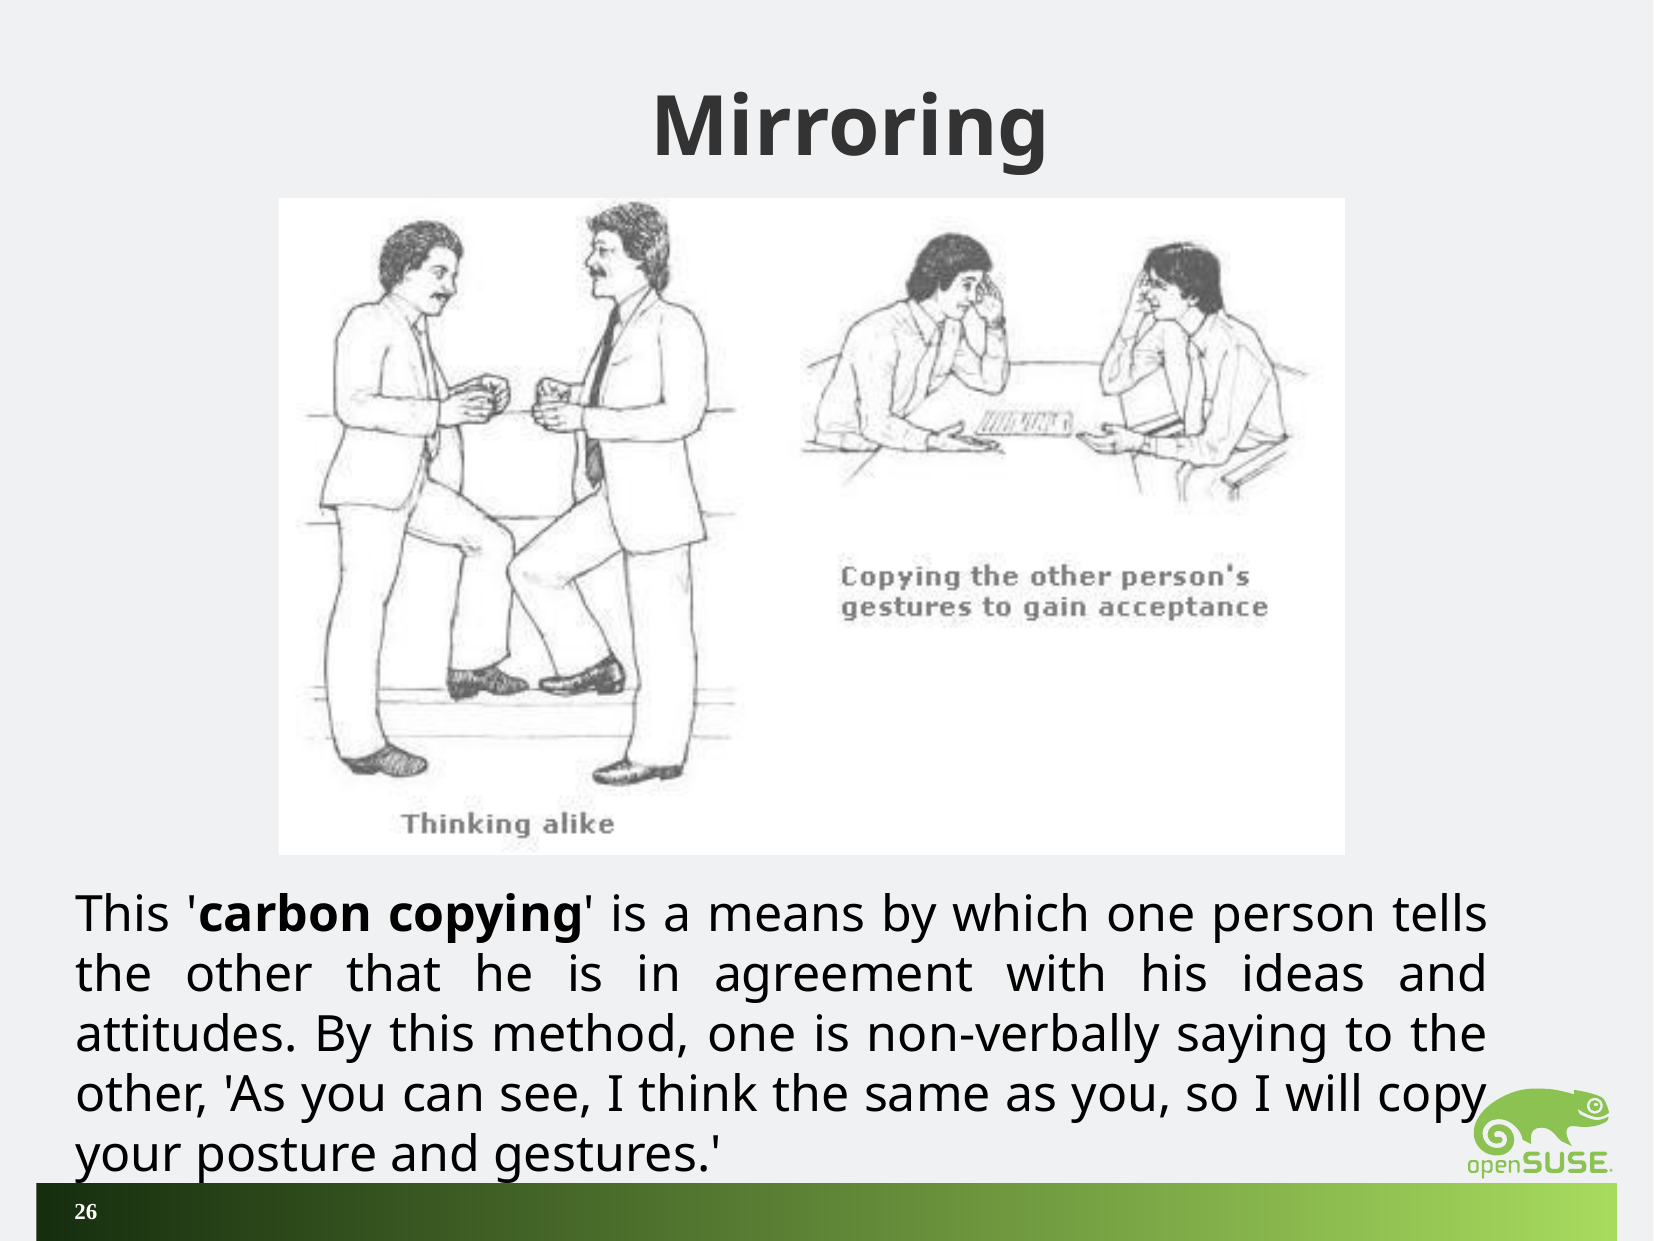

# Mirroring
This 'carbon copying' is a means by which one person tells the other that he is in agreement with his ideas and attitudes. By this method, one is non-verbally saying to the other, 'As you can see, I think the same as you, so I will copy your posture and gestures.'
26